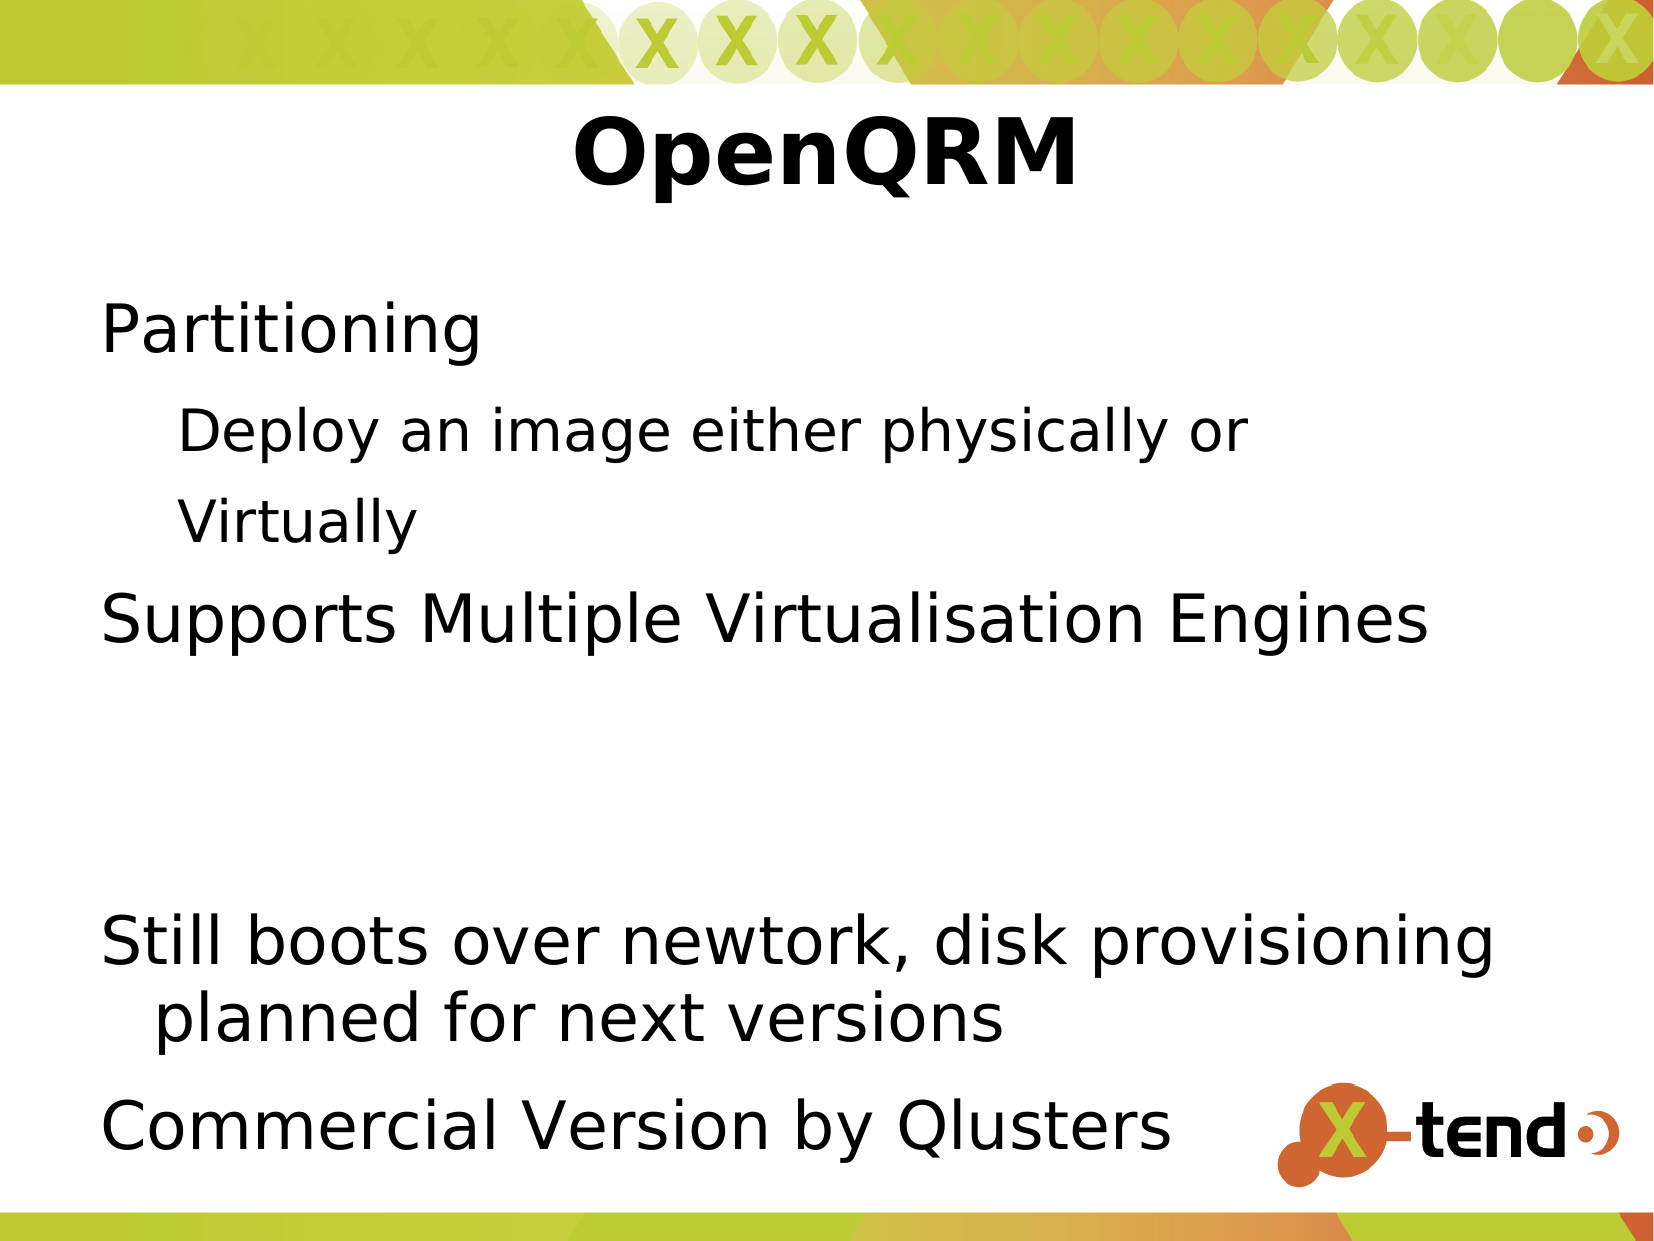

# OpenQRM
Partitioning
Deploy an image either physically or
Virtually
Supports Multiple Virtualisation Engines
Still boots over newtork, disk provisioning planned for next versions
Commercial Version by Qlusters